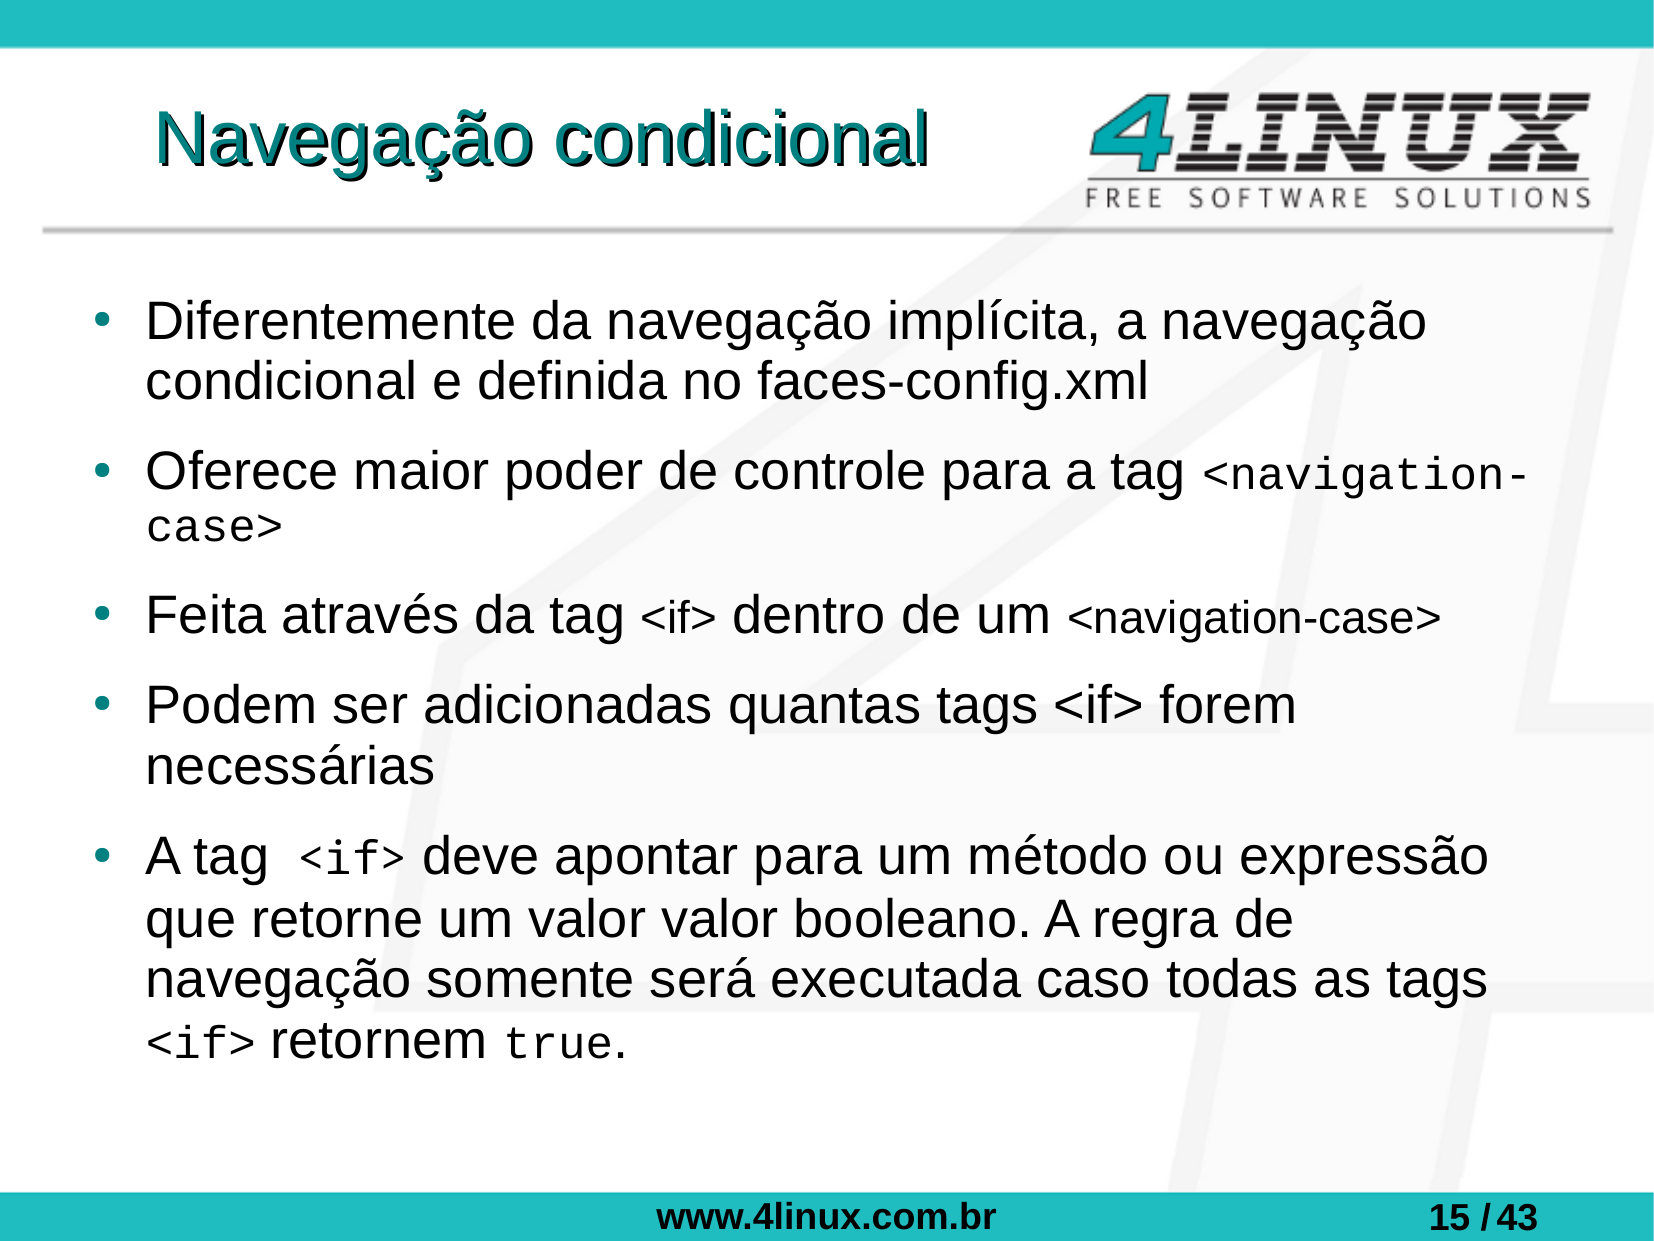

# Navegação condicional
Diferentemente da navegação implícita, a navegação condicional e definida no faces-config.xml
Oferece maior poder de controle para a tag <navigation-case>
Feita através da tag <if> dentro de um <navigation-case>
Podem ser adicionadas quantas tags <if> forem necessárias
A tag <if> deve apontar para um método ou expressão que retorne um valor valor booleano. A regra de navegação somente será executada caso todas as tags <if> retornem true.